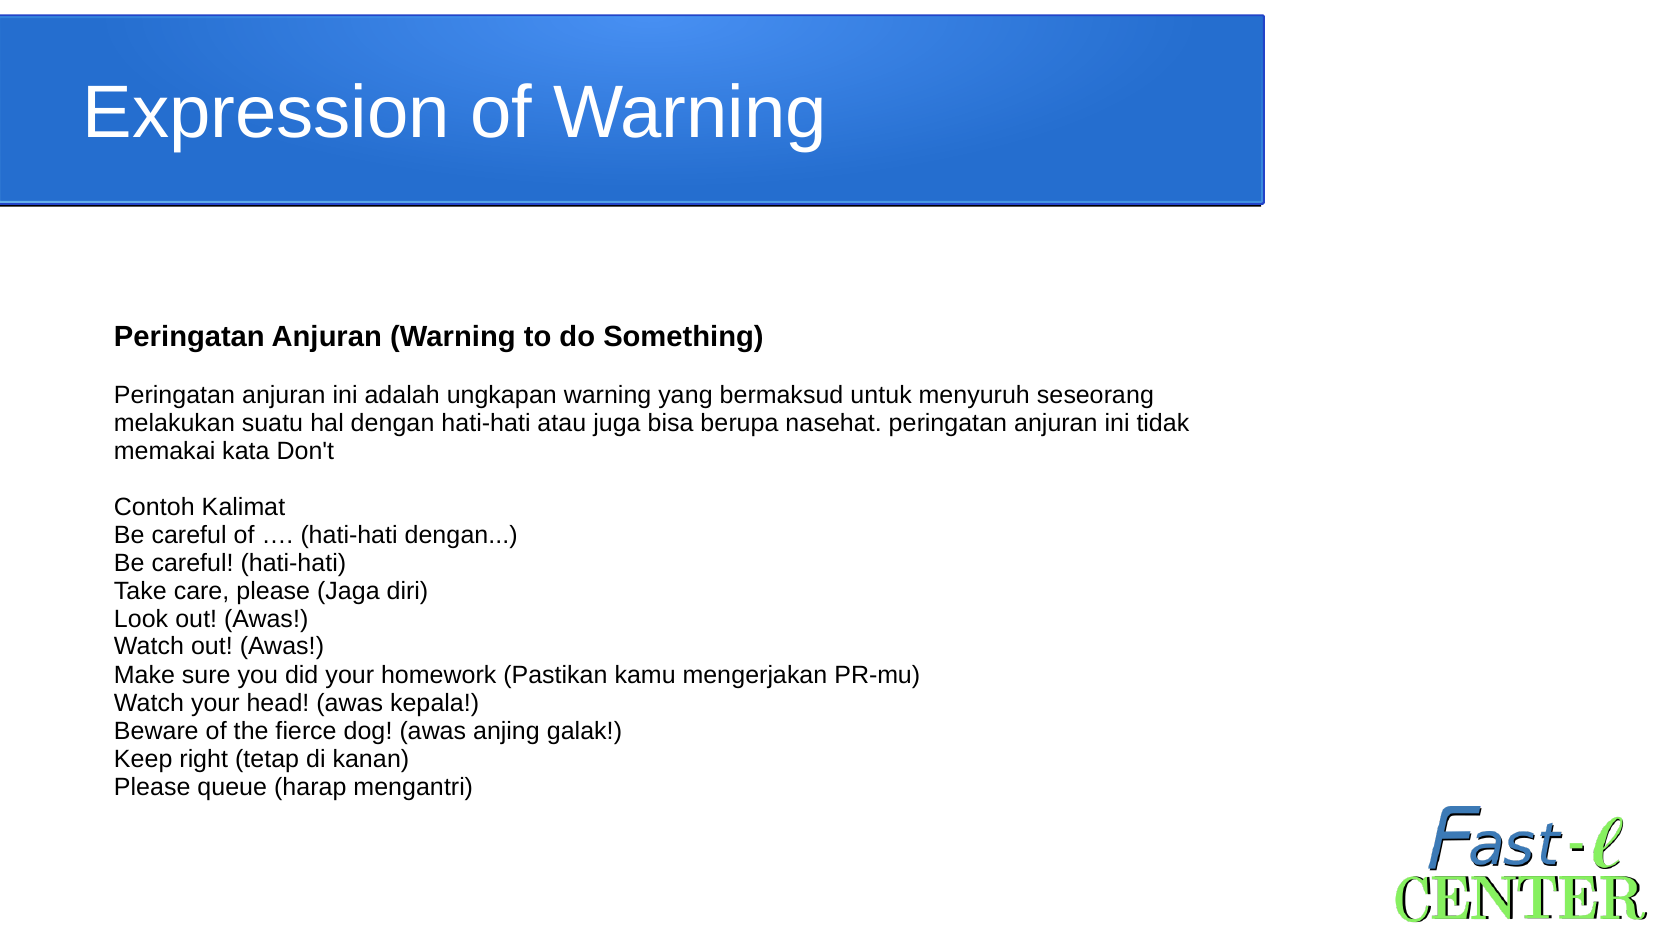

# Expression of Warning
Peringatan Anjuran (Warning to do Something)
Peringatan anjuran ini adalah ungkapan warning yang bermaksud untuk menyuruh seseorang melakukan suatu hal dengan hati-hati atau juga bisa berupa nasehat. peringatan anjuran ini tidak memakai kata Don't
Contoh Kalimat
Be careful of …. (hati-hati dengan...)
Be careful! (hati-hati)
Take care, please (Jaga diri)
Look out! (Awas!)
Watch out! (Awas!)
Make sure you did your homework (Pastikan kamu mengerjakan PR-mu)
Watch your head! (awas kepala!)
Beware of the fierce dog! (awas anjing galak!)
Keep right (tetap di kanan)
Please queue (harap mengantri)